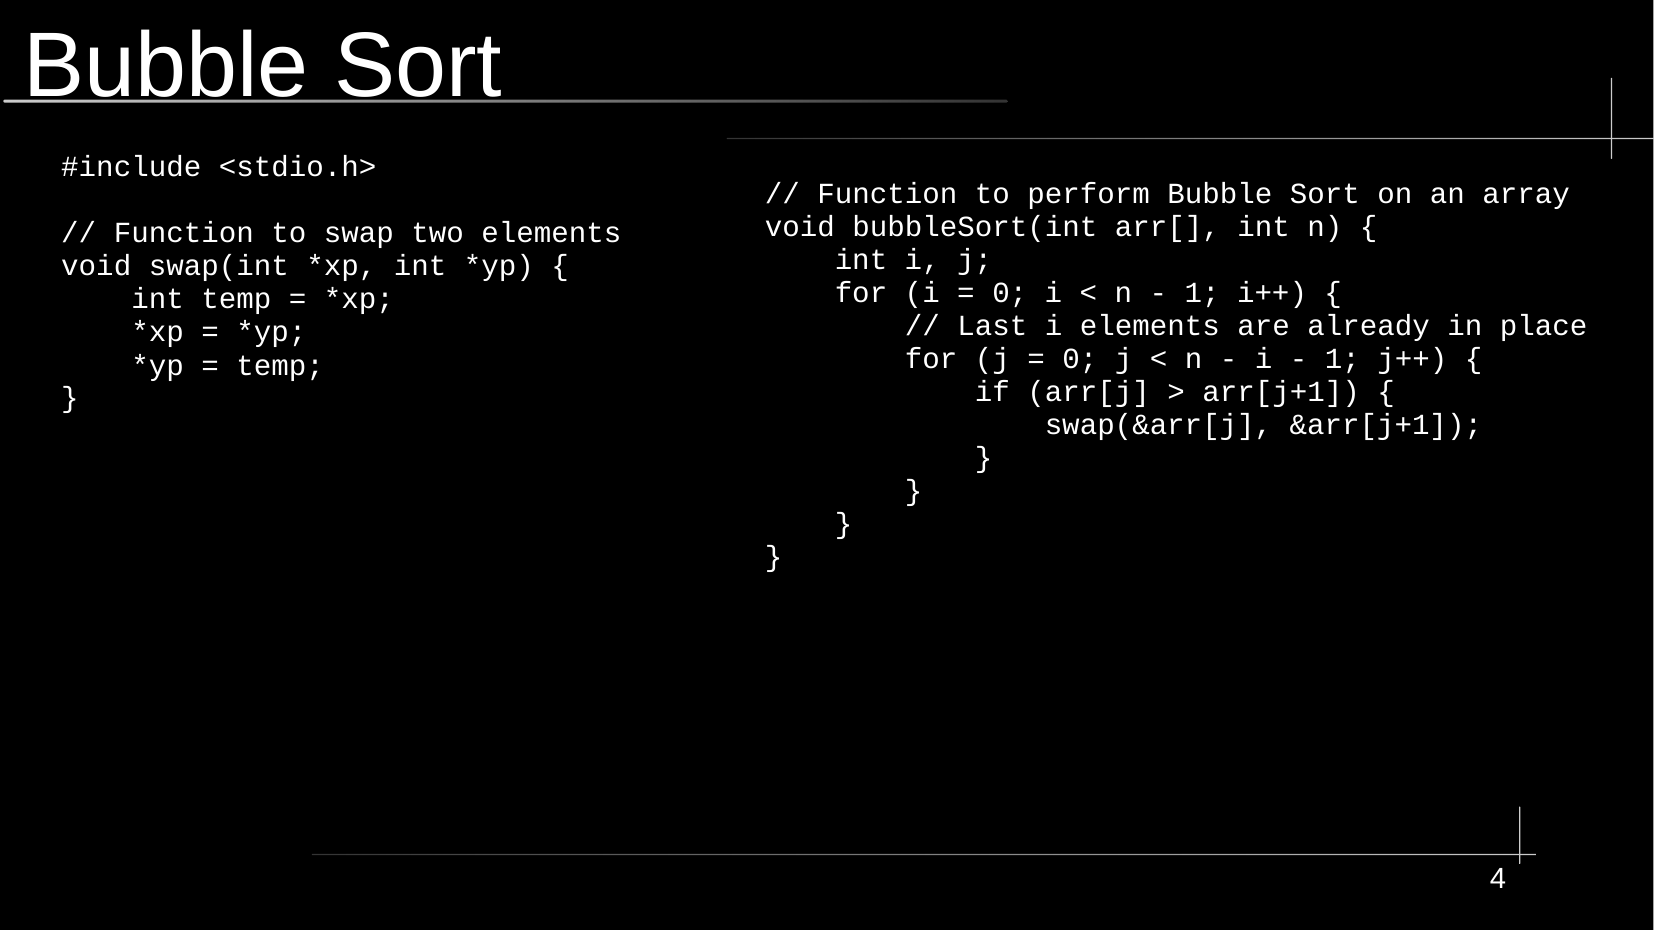

# Bubble Sort
#include <stdio.h>
// Function to swap two elements
void swap(int *xp, int *yp) {
 int temp = *xp;
 *xp = *yp;
 *yp = temp;
}
// Function to perform Bubble Sort on an array
void bubbleSort(int arr[], int n) {
 int i, j;
 for (i = 0; i < n - 1; i++) {
 // Last i elements are already in place
 for (j = 0; j < n - i - 1; j++) {
 if (arr[j] > arr[j+1]) {
 swap(&arr[j], &arr[j+1]);
 }
 }
 }
}
4